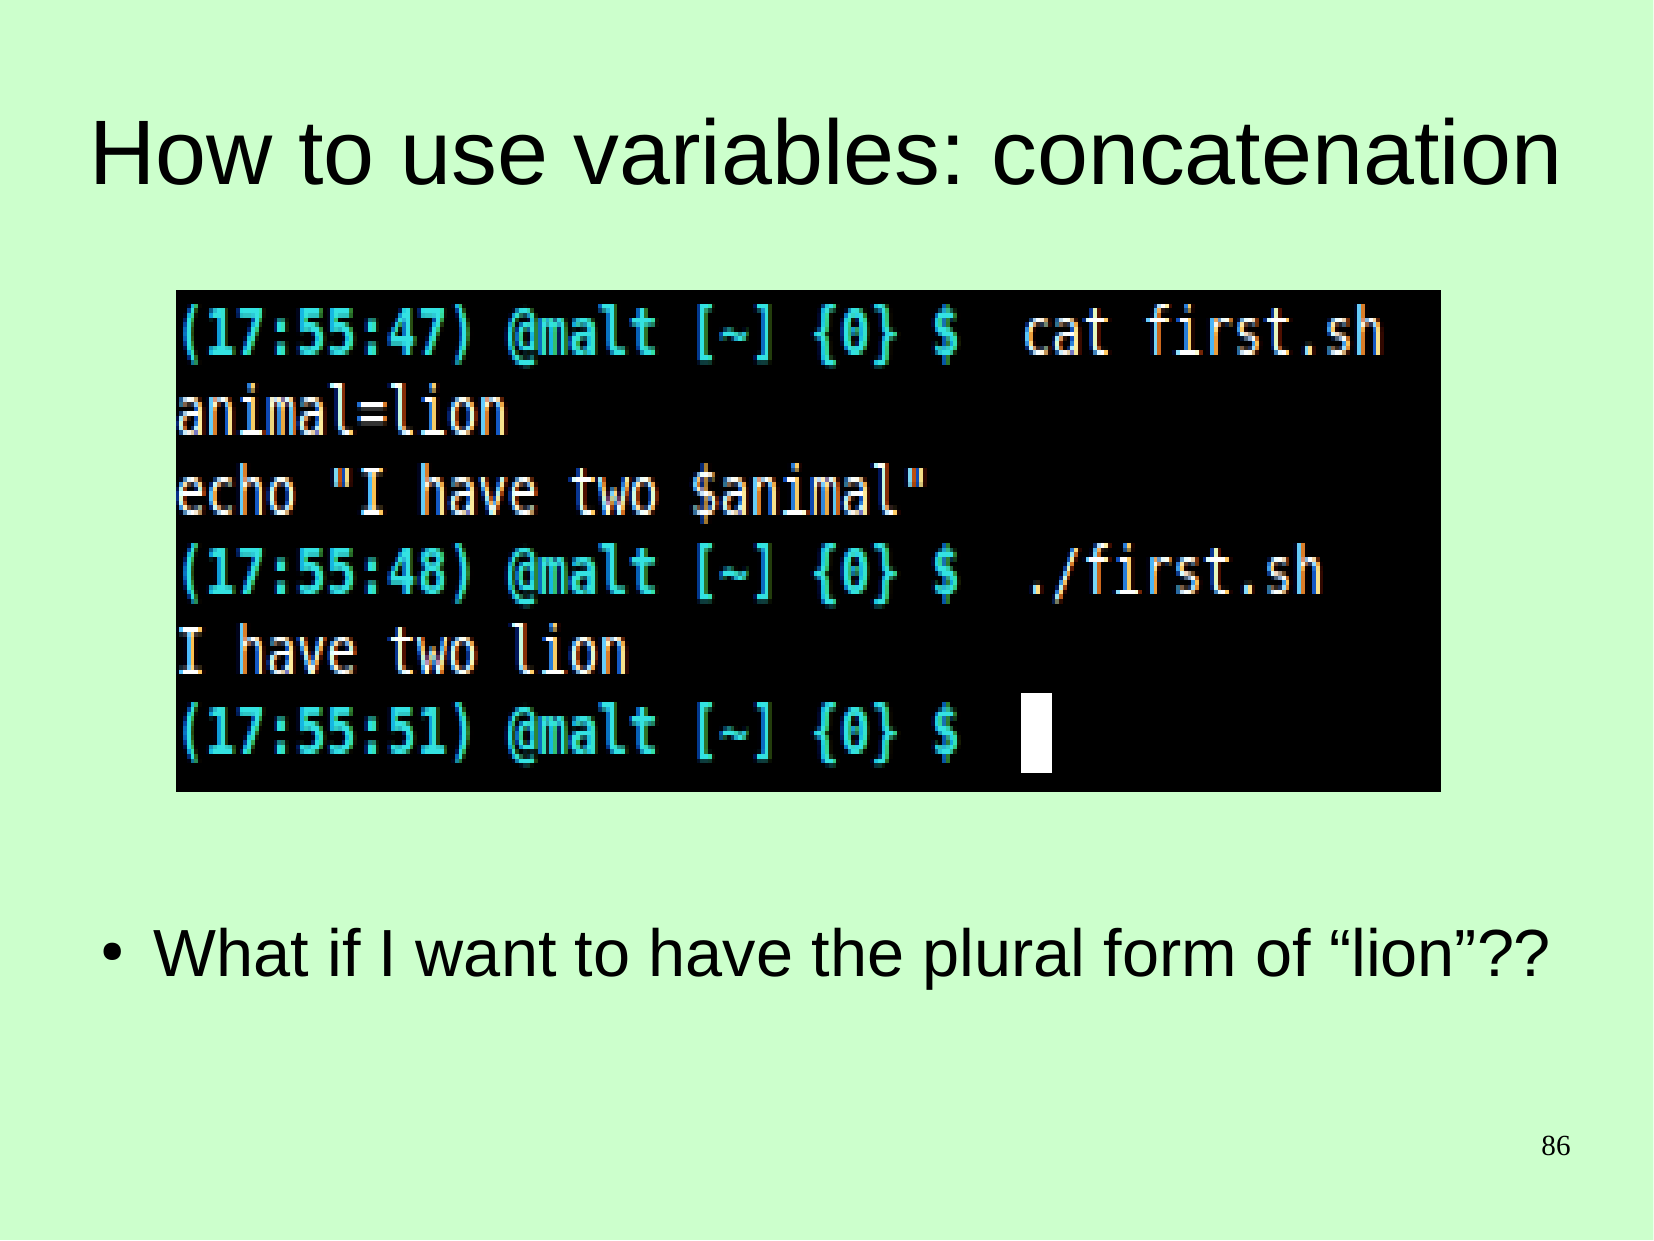

# How to use variables: concatenation
What if I want to have the plural form of “lion”??
86